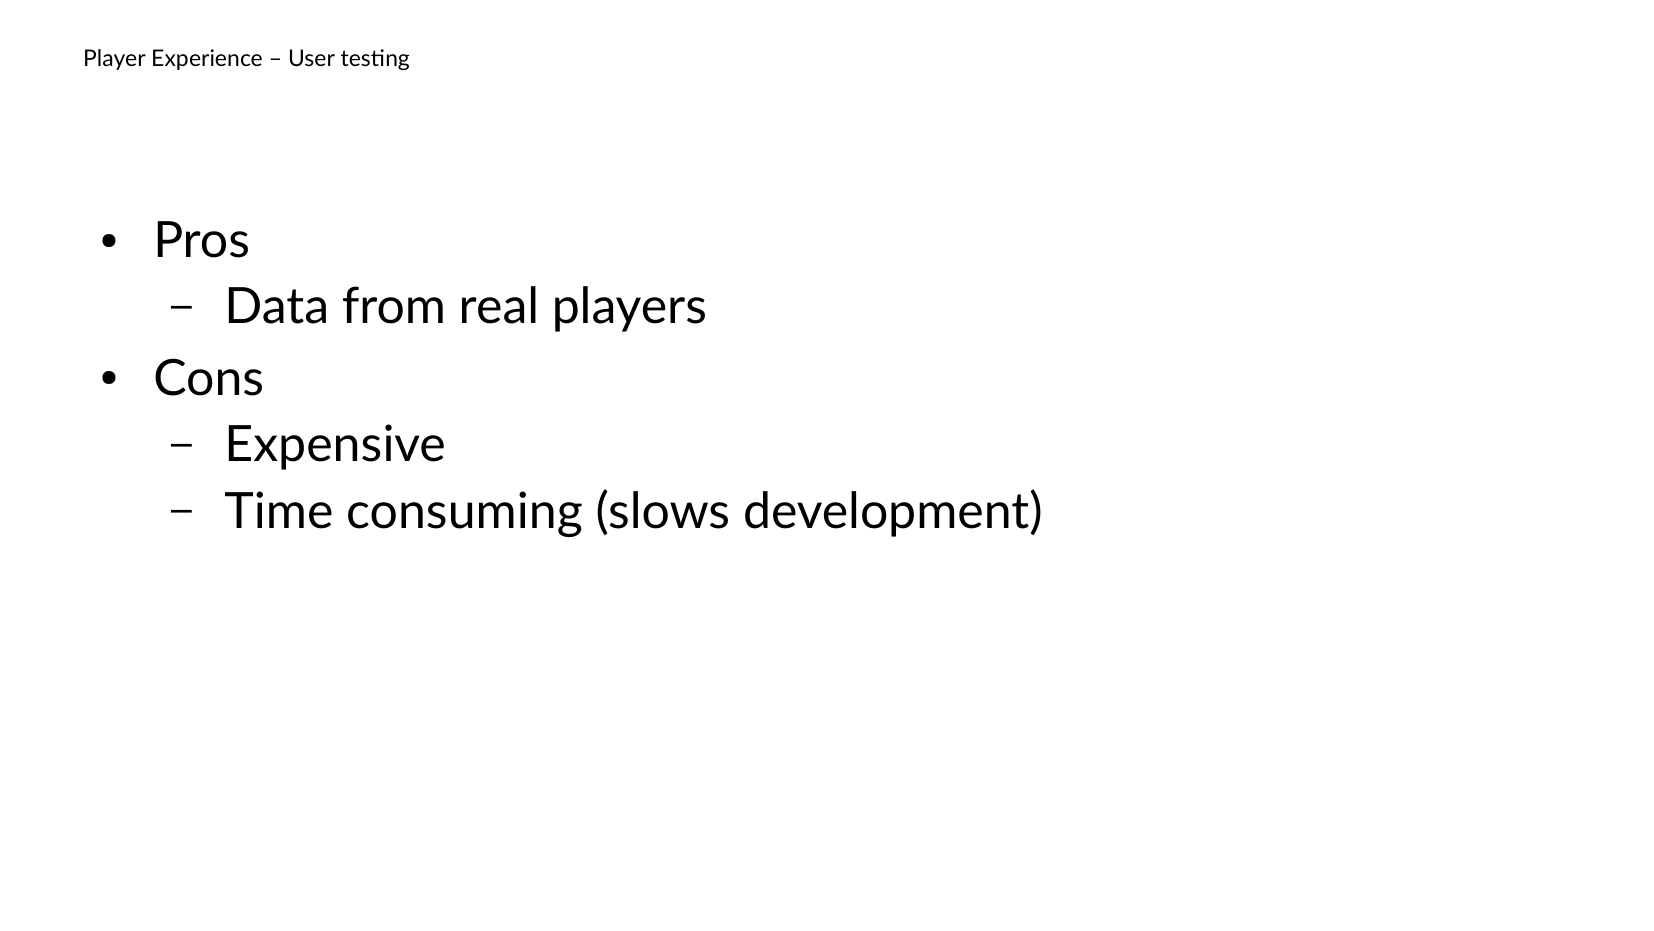

# Player Experience – User testing
Pros
Data from real players
Cons
Expensive
Time consuming (slows development)